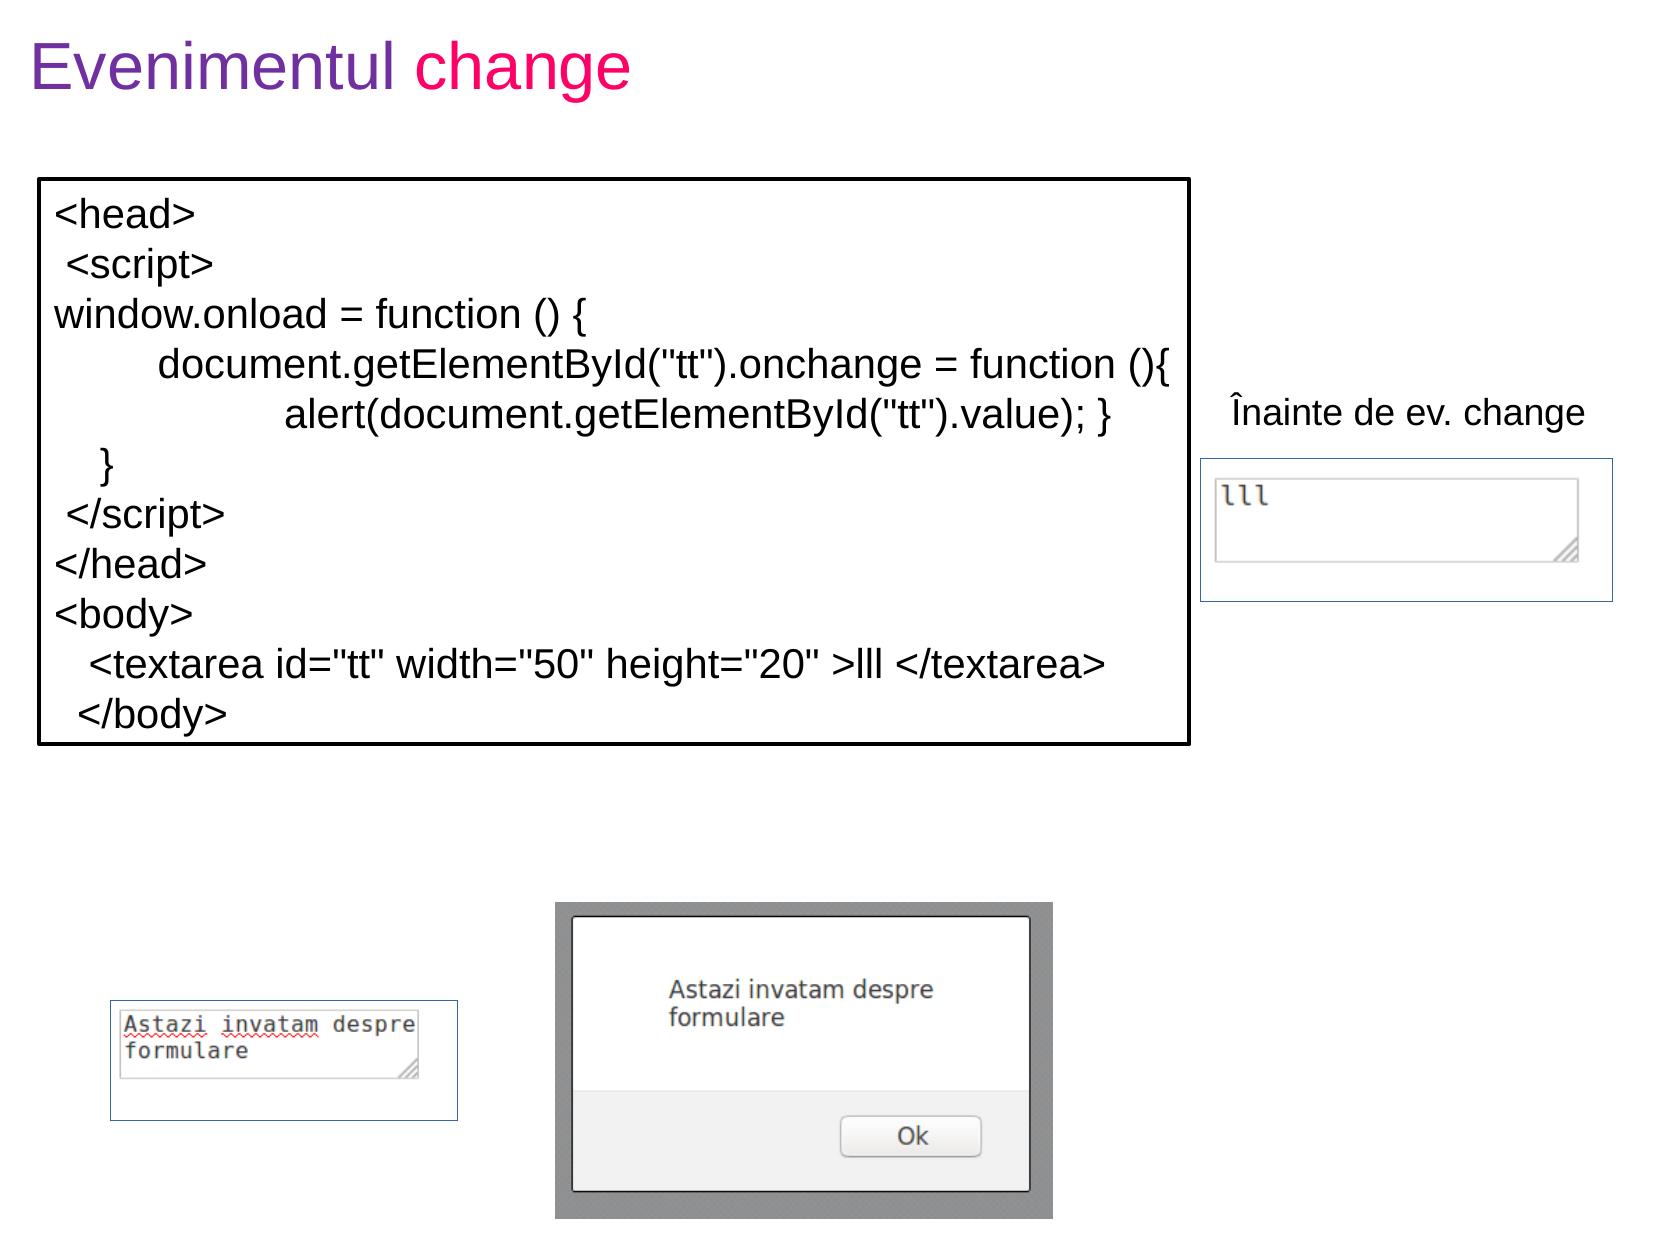

Evenimentul change
<head>
 <script>
window.onload = function () {
 document.getElementById("tt").onchange = function (){
 alert(document.getElementById("tt").value); }
 }
 </script>
</head>
<body>
 <textarea id="tt" width="50" height="20" >lll </textarea>
 </body>
Înainte de ev. change